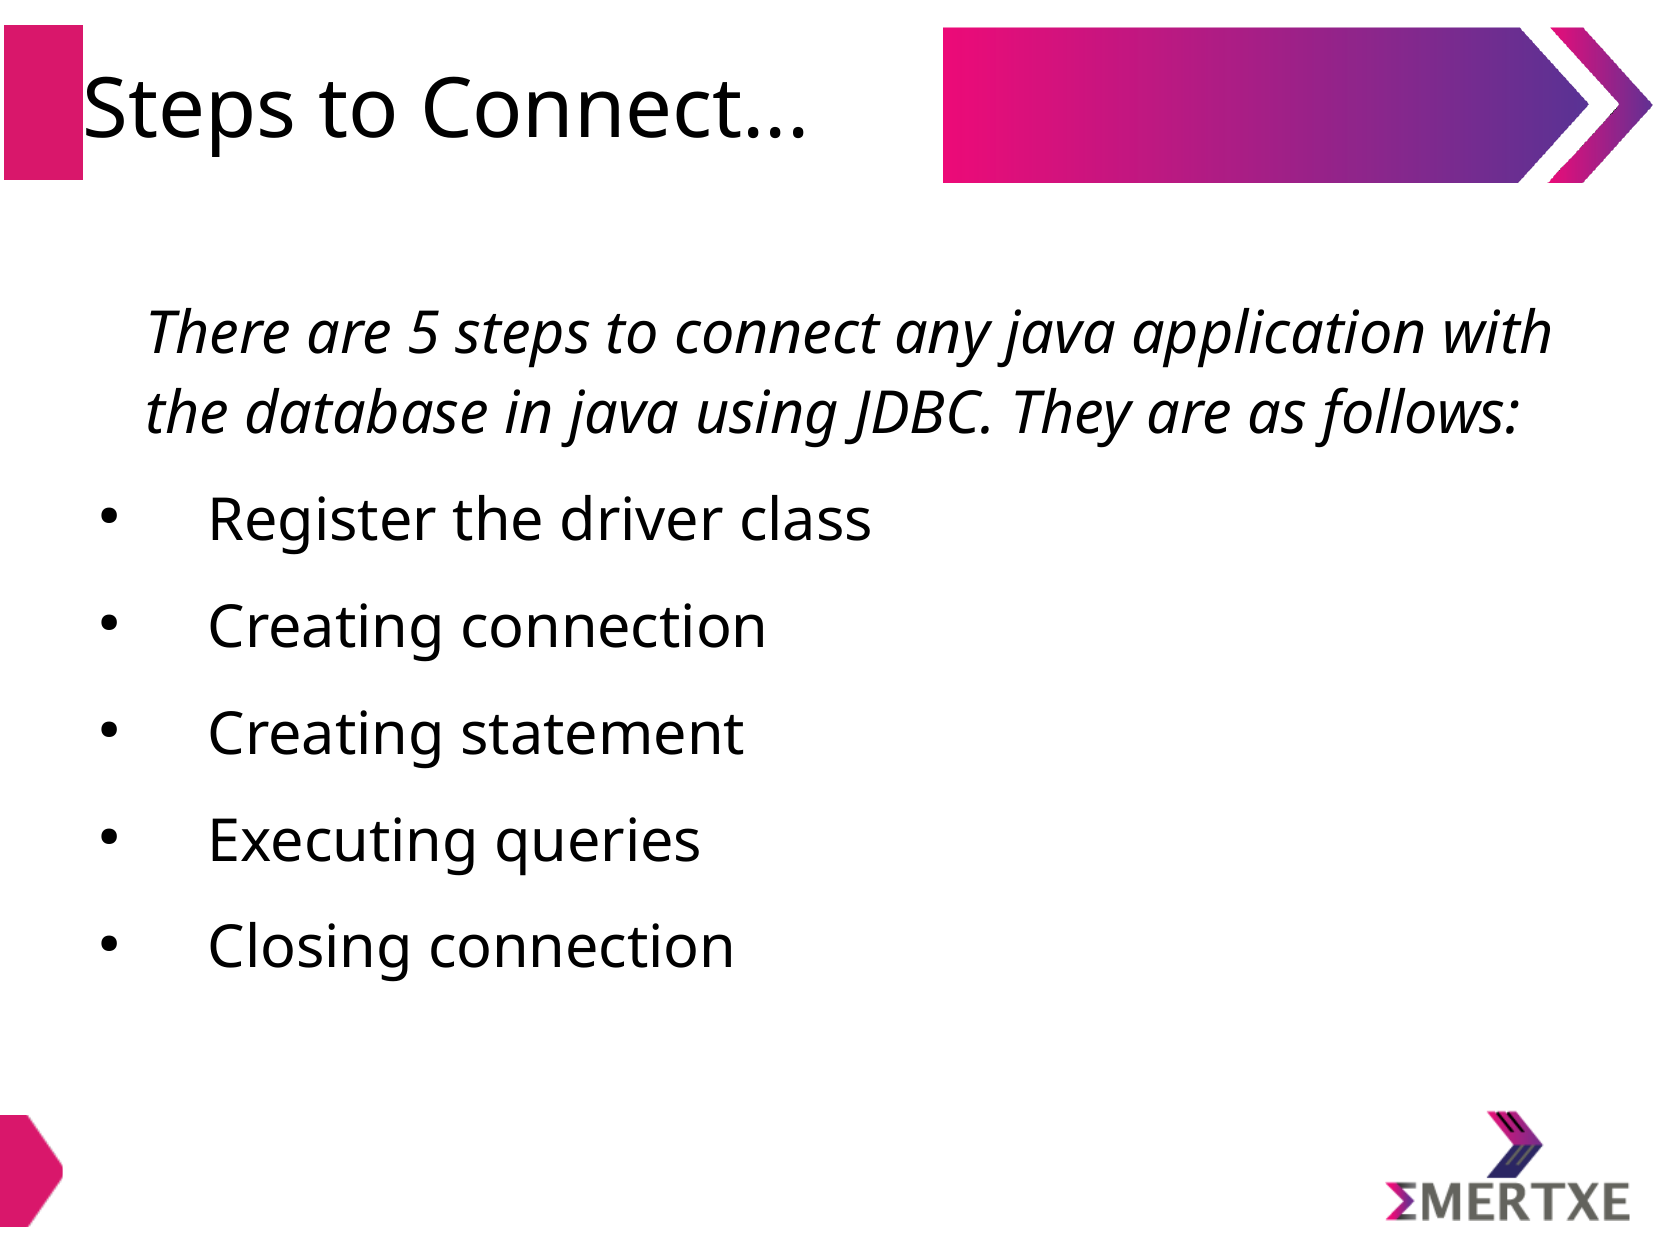

# Steps to Connect...
There are 5 steps to connect any java application with the database in java using JDBC. They are as follows:
 Register the driver class
 Creating connection
 Creating statement
 Executing queries
 Closing connection